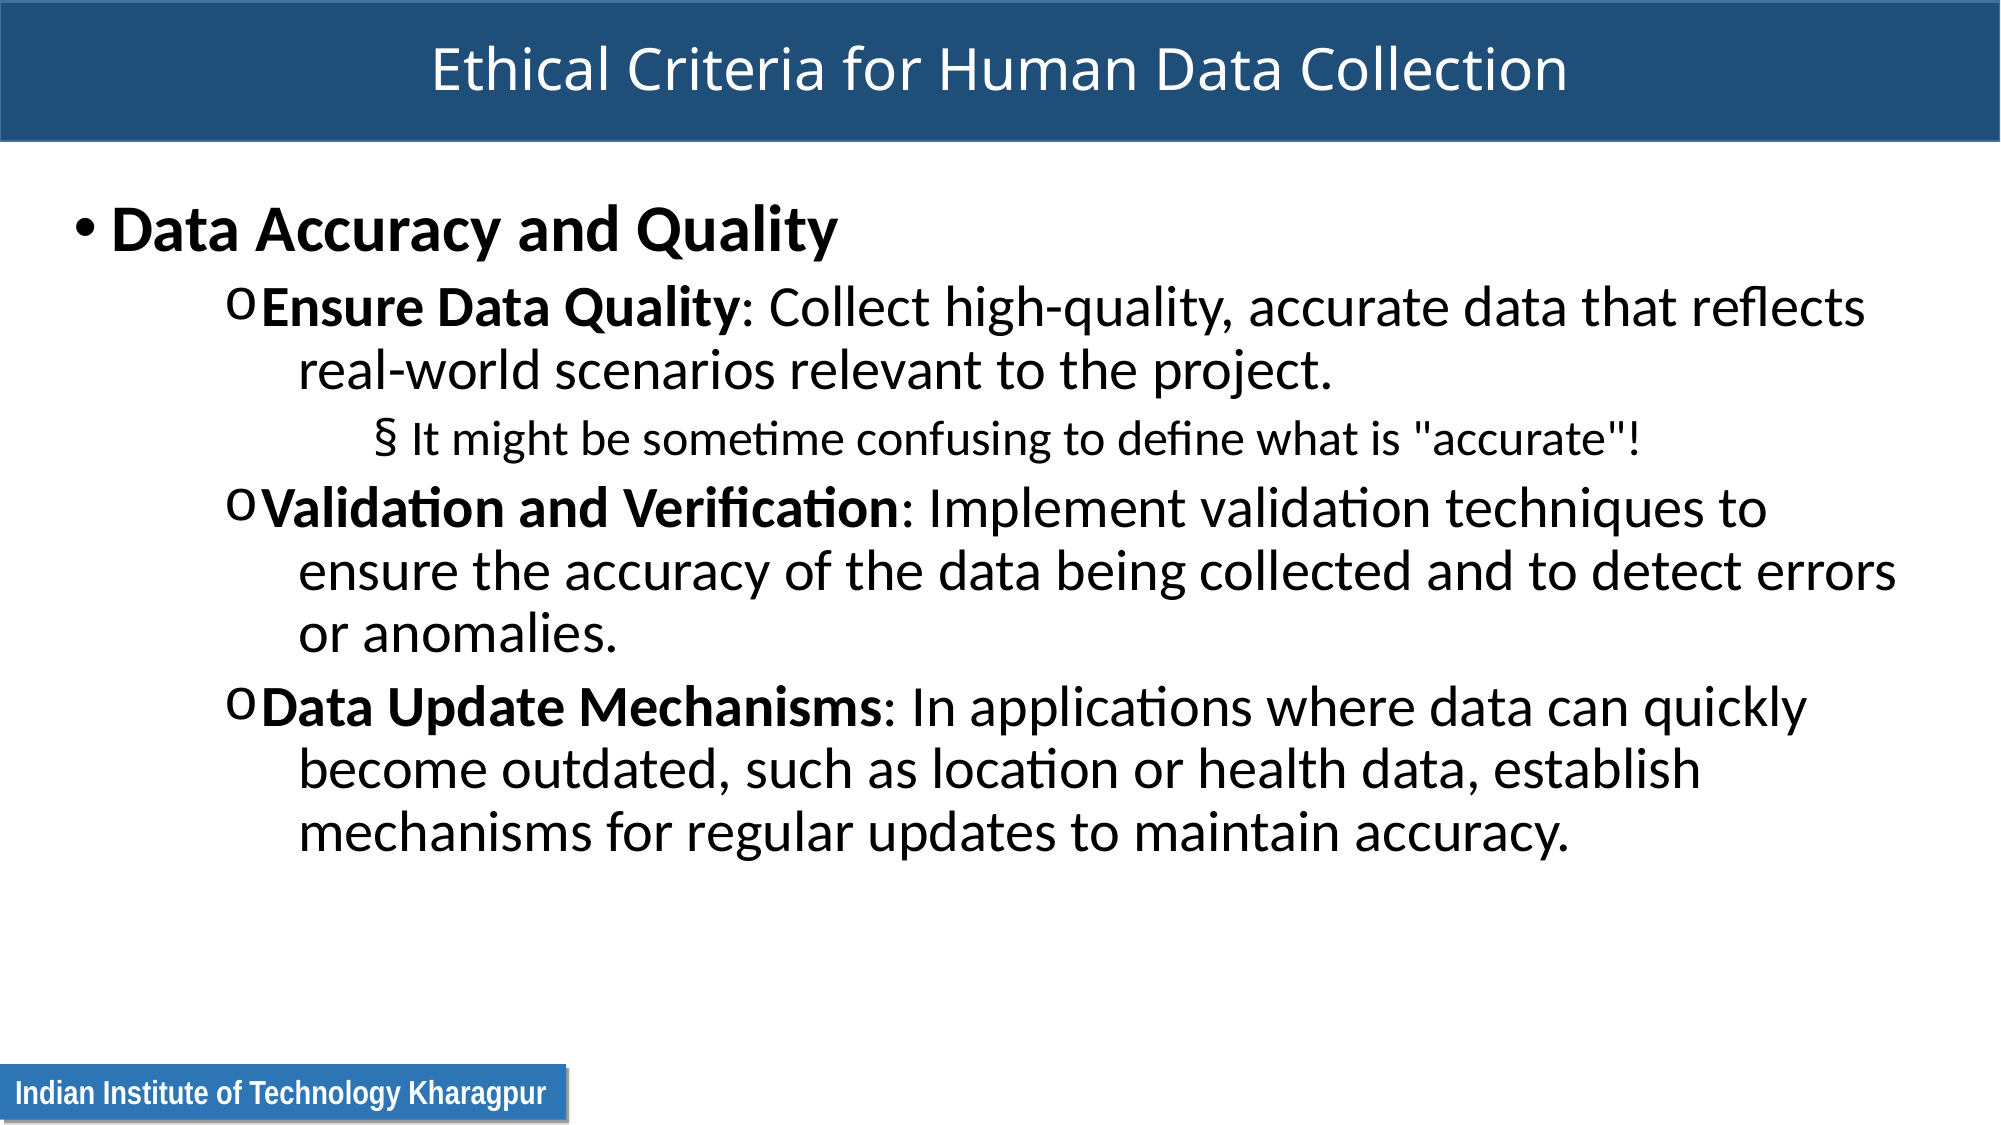

Ethical Criteria for Human Data Collection
# Data Accuracy and Quality
Ensure Data Quality: Collect high-quality, accurate data that reflects real-world scenarios relevant to the project.
It might be sometime confusing to define what is "accurate"!
Validation and Verification: Implement validation techniques to ensure the accuracy of the data being collected and to detect errors or anomalies.
Data Update Mechanisms: In applications where data can quickly become outdated, such as location or health data, establish mechanisms for regular updates to maintain accuracy.